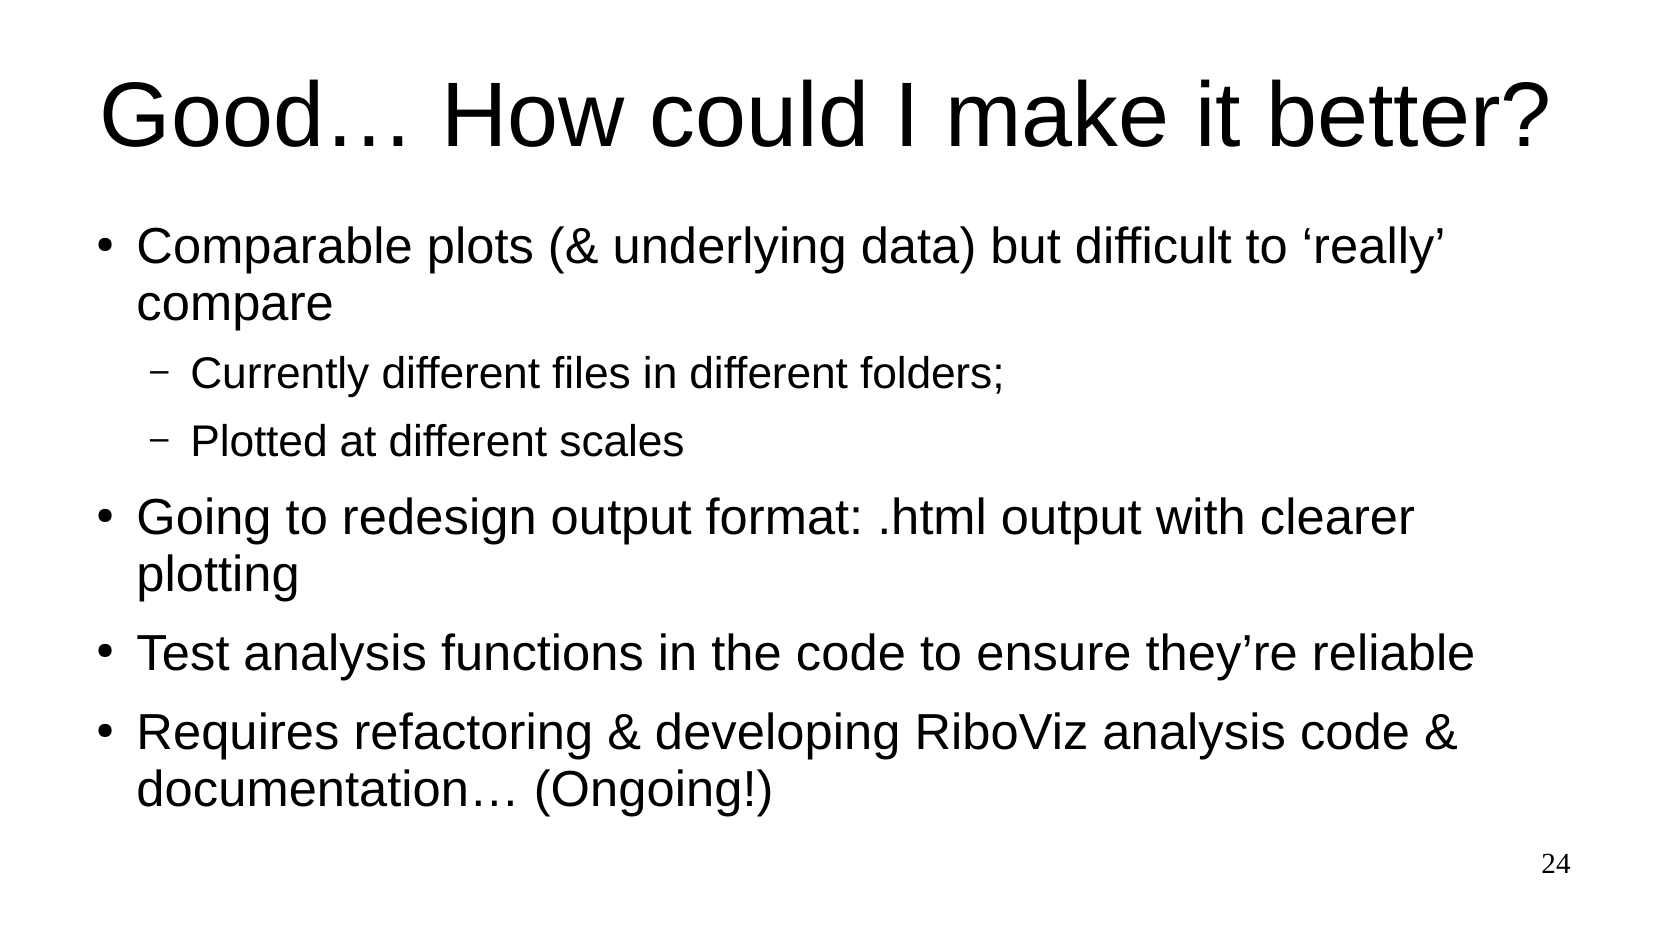

# Good… How could I make it better?
Comparable plots (& underlying data) but difficult to ‘really’ compare
Currently different files in different folders;
Plotted at different scales
Going to redesign output format: .html output with clearer plotting
Test analysis functions in the code to ensure they’re reliable
Requires refactoring & developing RiboViz analysis code & documentation… (Ongoing!)
24